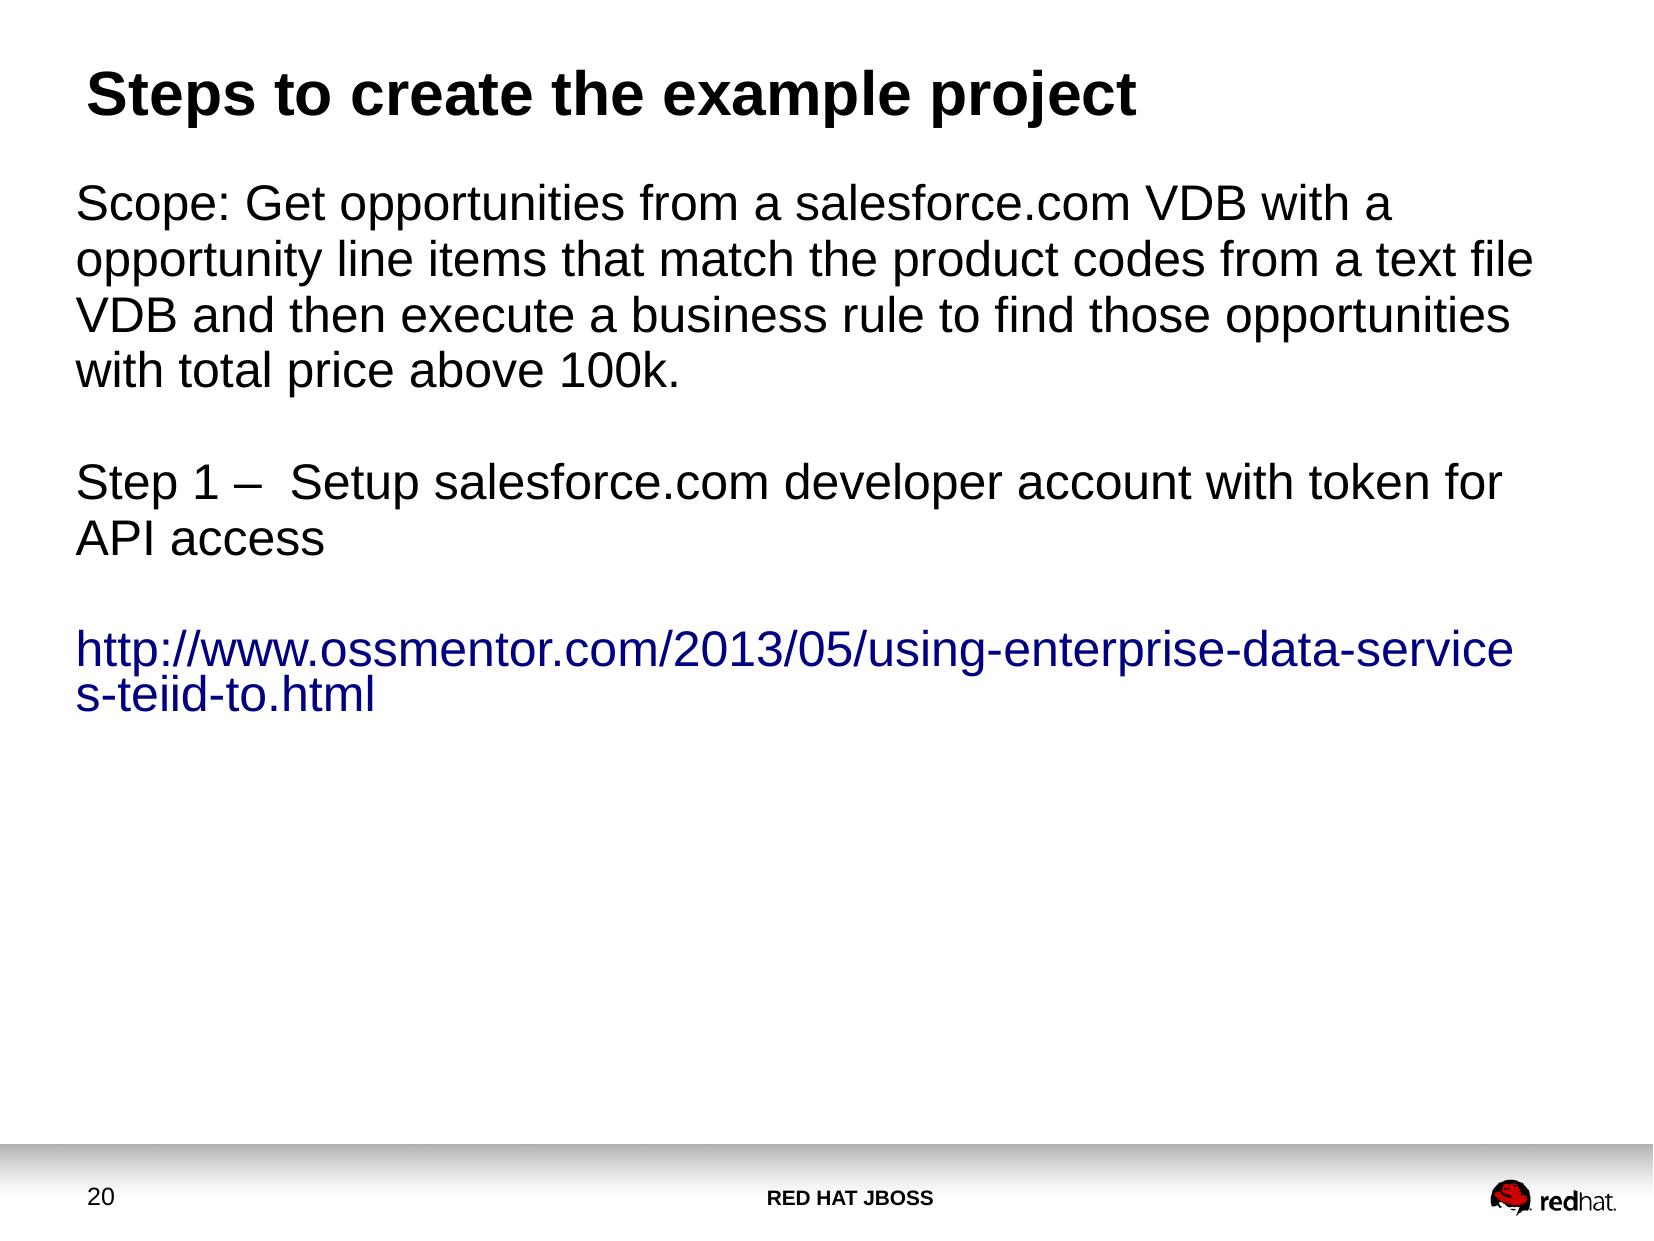

# Steps to create the example project
Scope: Get opportunities from a salesforce.com VDB with a opportunity line items that match the product codes from a text file VDB and then execute a business rule to find those opportunities with total price above 100k.
Step 1 – Setup salesforce.com developer account with token for API access
http://www.ossmentor.com/2013/05/using-enterprise-data-services-teiid-to.html